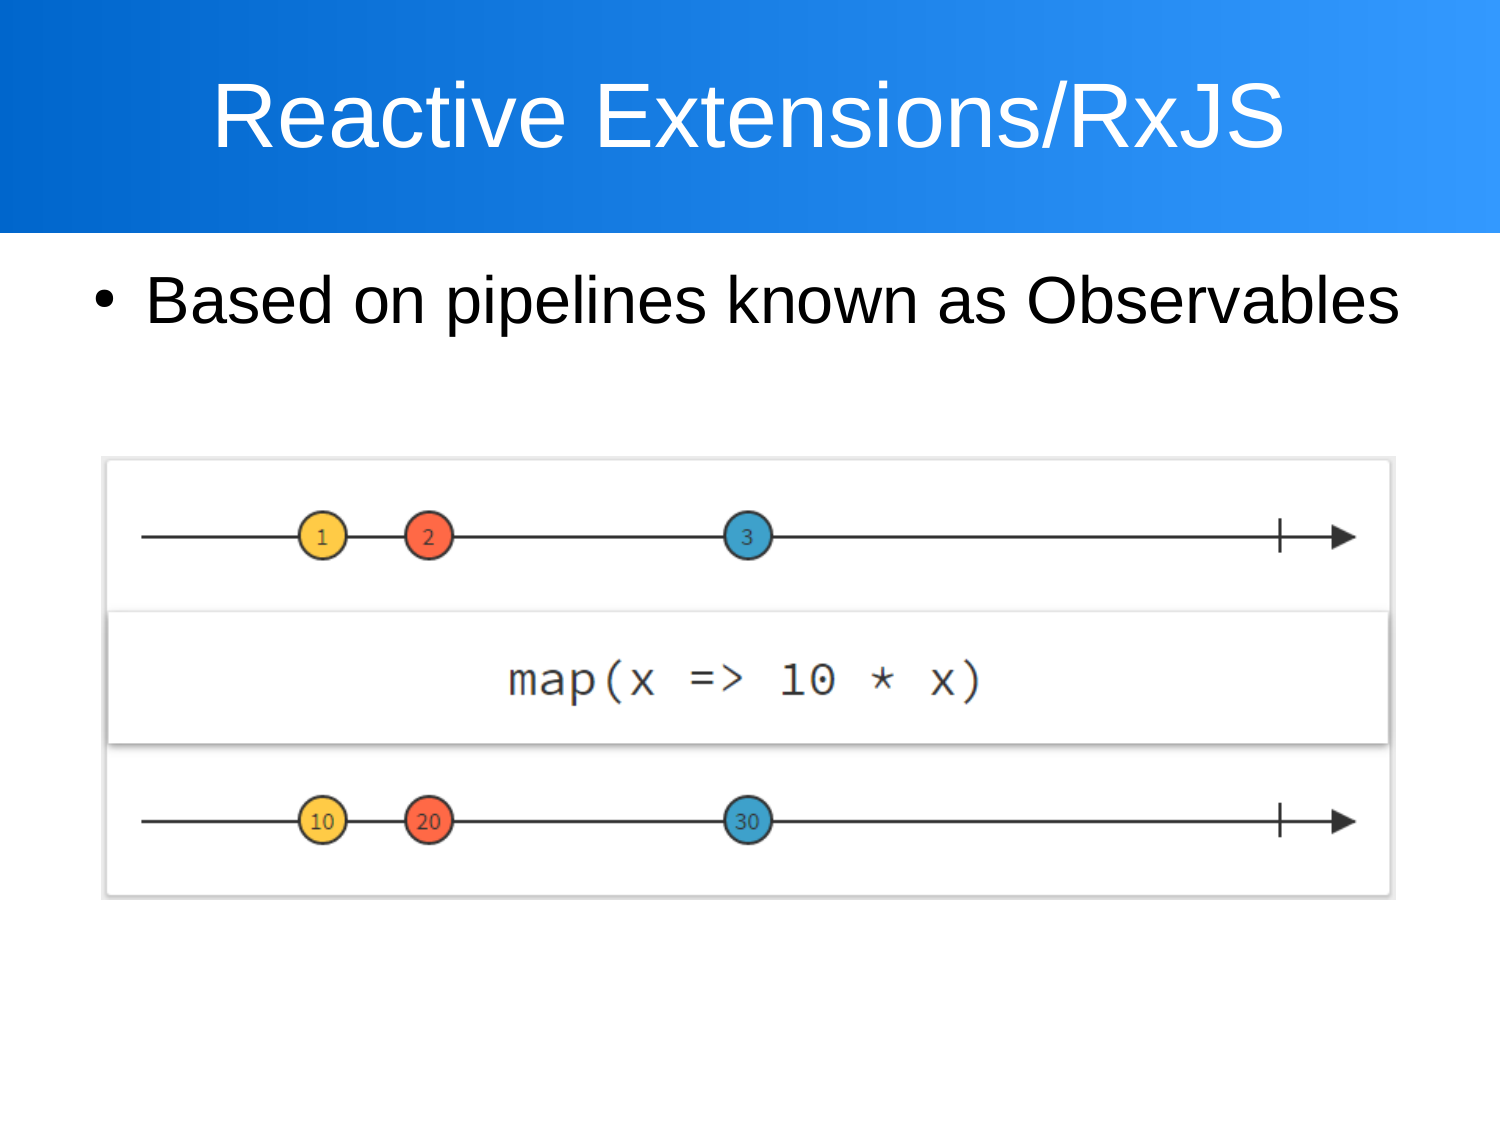

# Reactive Extensions/RxJS
Based on pipelines known as Observables